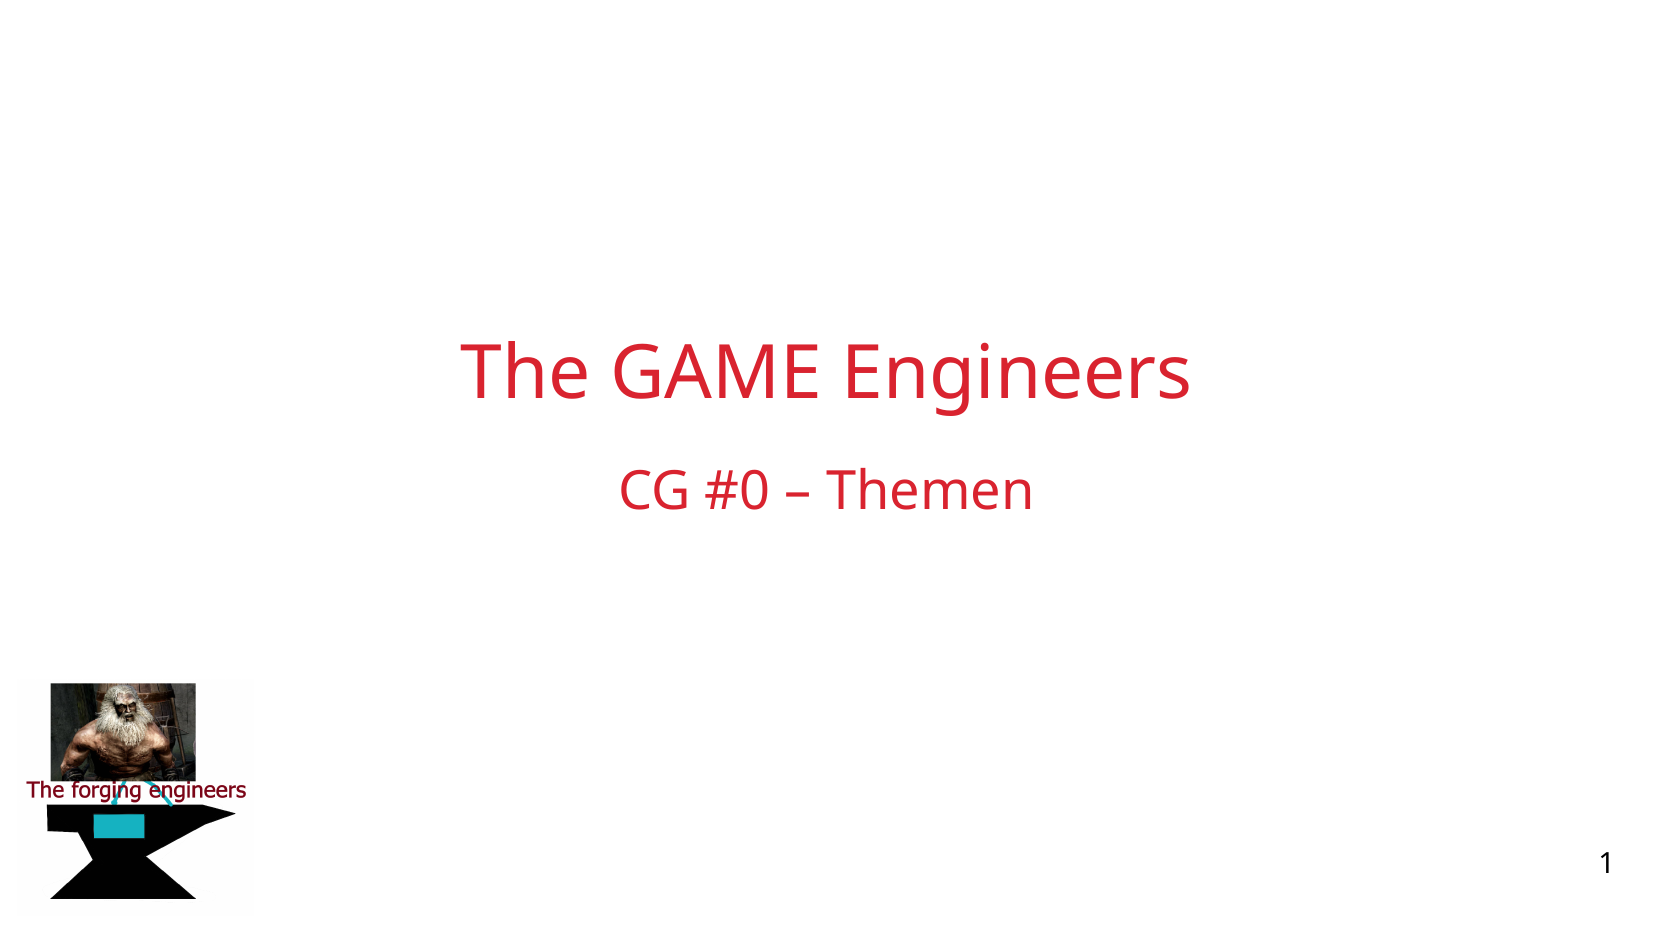

The GAME Engineers
CG #0 – Themen